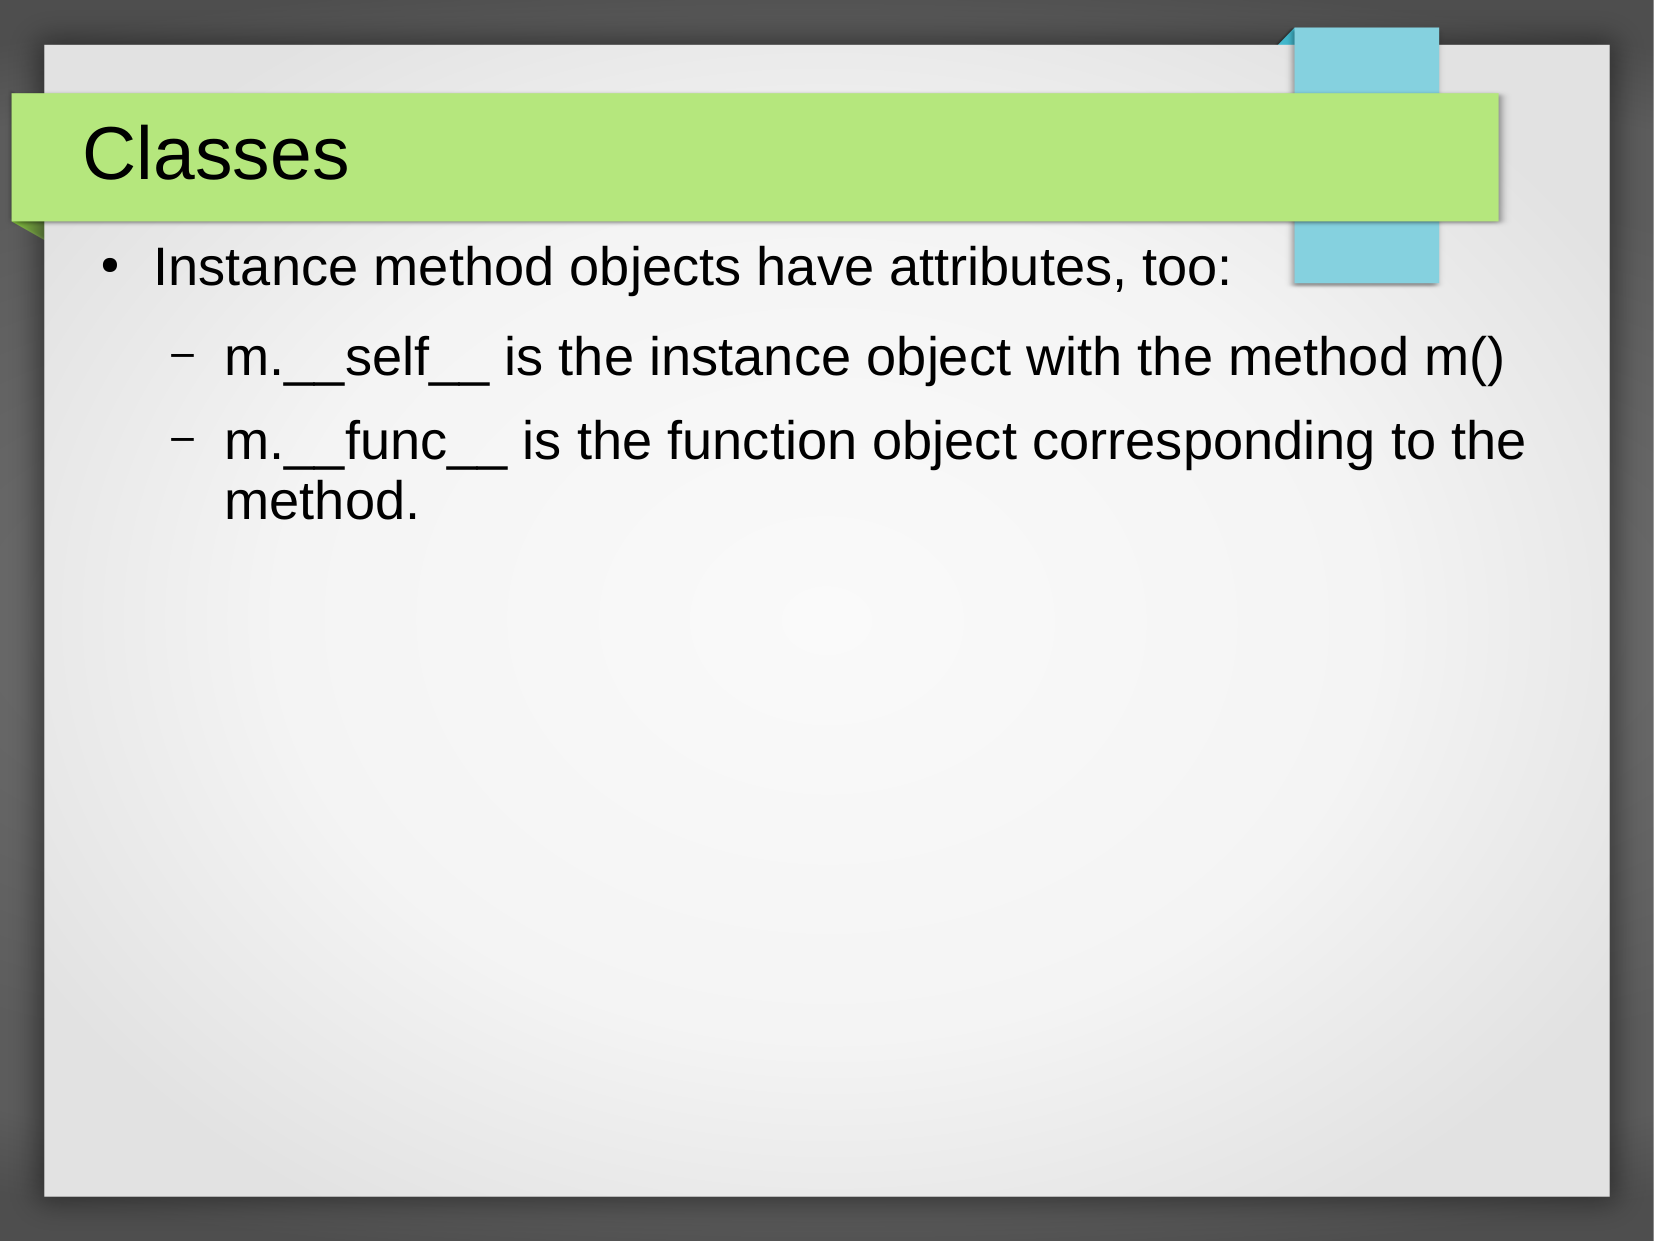

# Classes
Instance method objects have attributes, too:
m.__self__ is the instance object with the method m()
m.__func__ is the function object corresponding to the method.